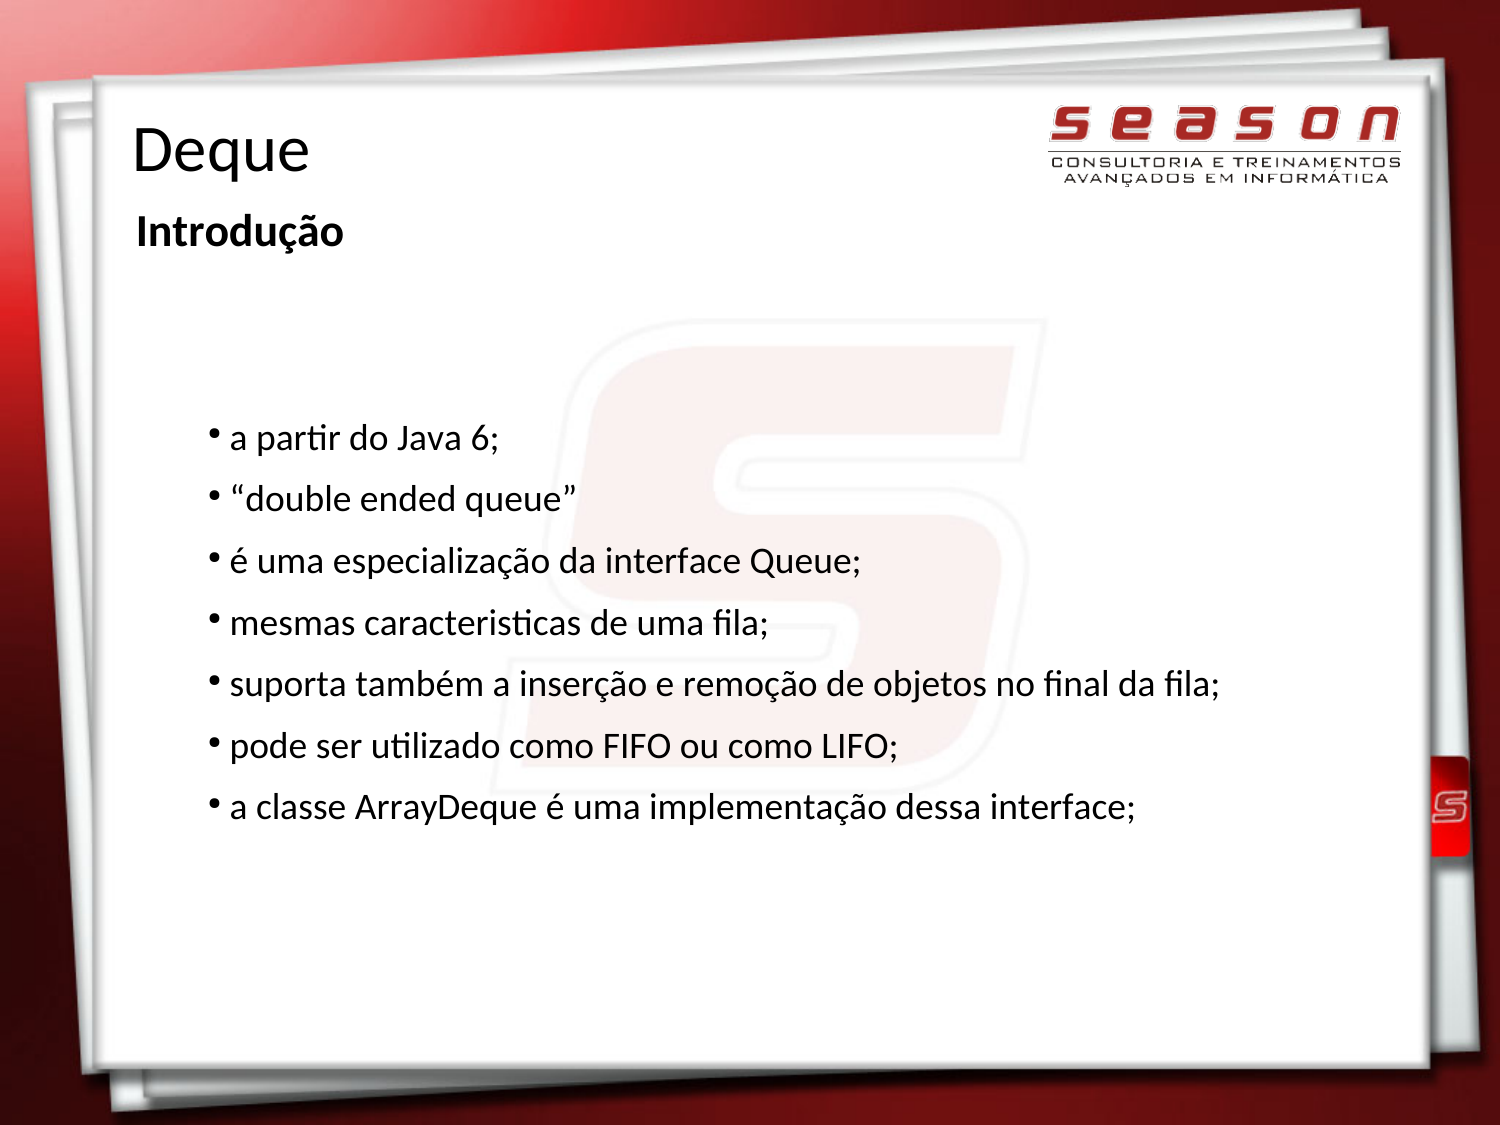

# Deque
Introdução
 a partir do Java 6;
 “double ended queue”
 é uma especialização da interface Queue;
 mesmas caracteristicas de uma fila;
 suporta também a inserção e remoção de objetos no final da fila;
 pode ser utilizado como FIFO ou como LIFO;
 a classe ArrayDeque é uma implementação dessa interface;